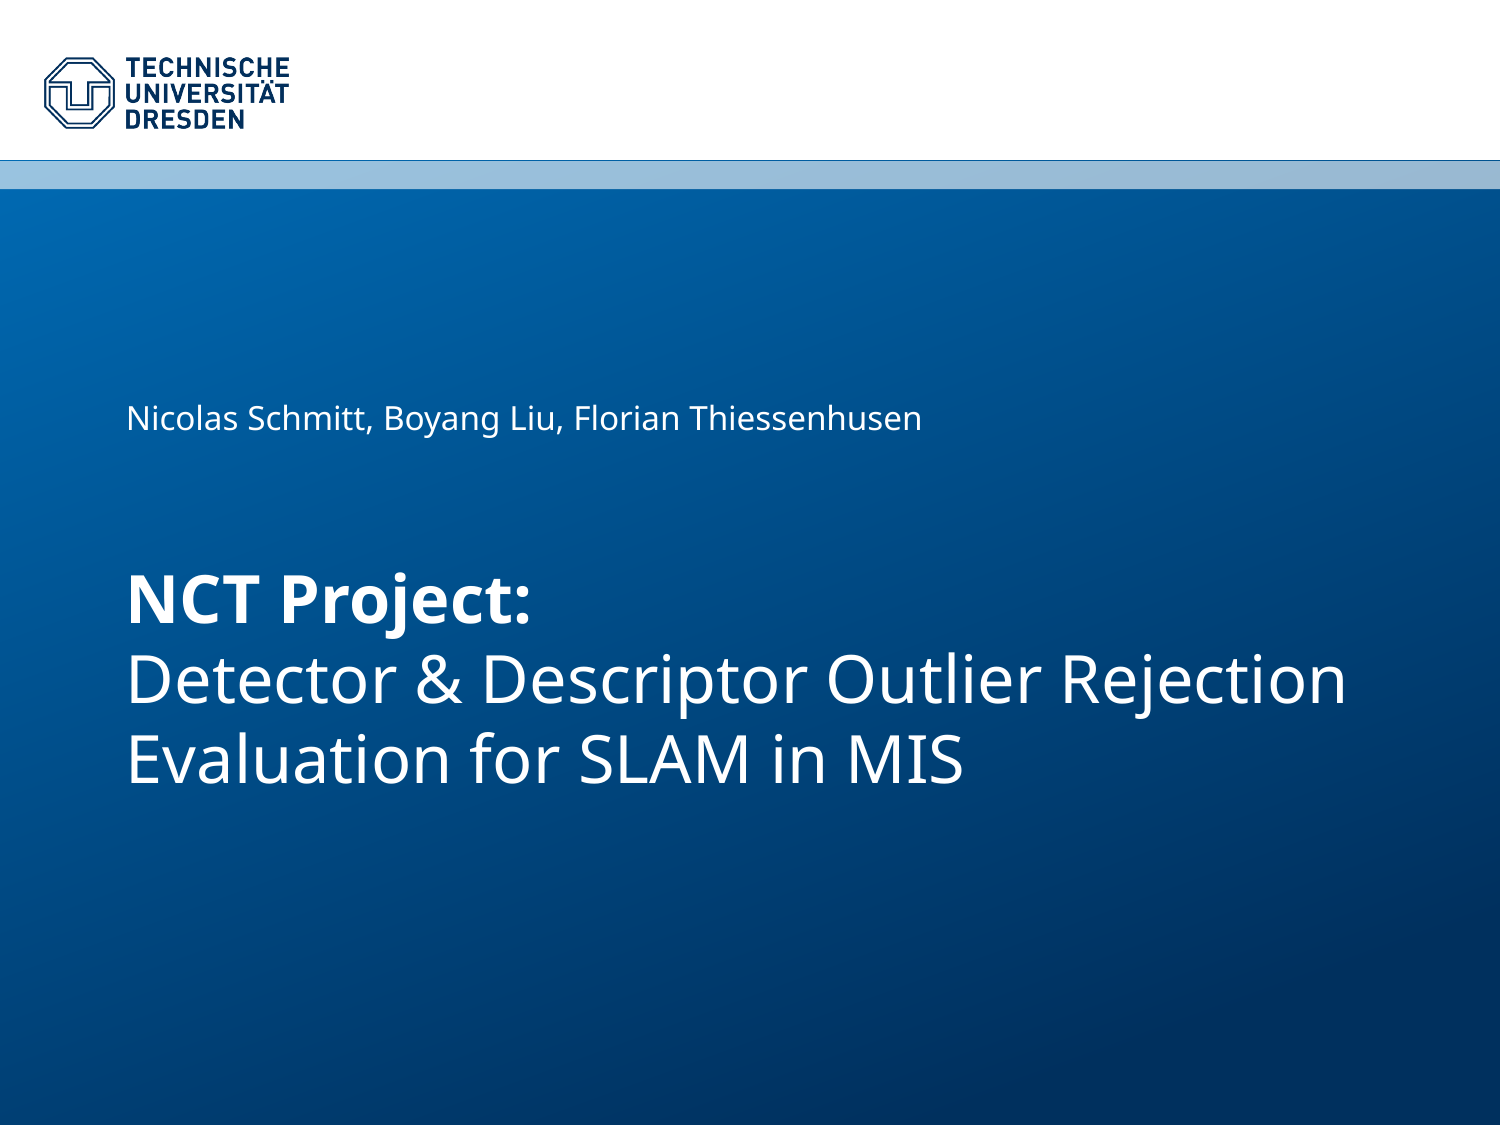

# Nicolas Schmitt, Boyang Liu, Florian Thiessenhusen
NCT Project:
Detector & Descriptor Outlier Rejection Evaluation for SLAM in MIS